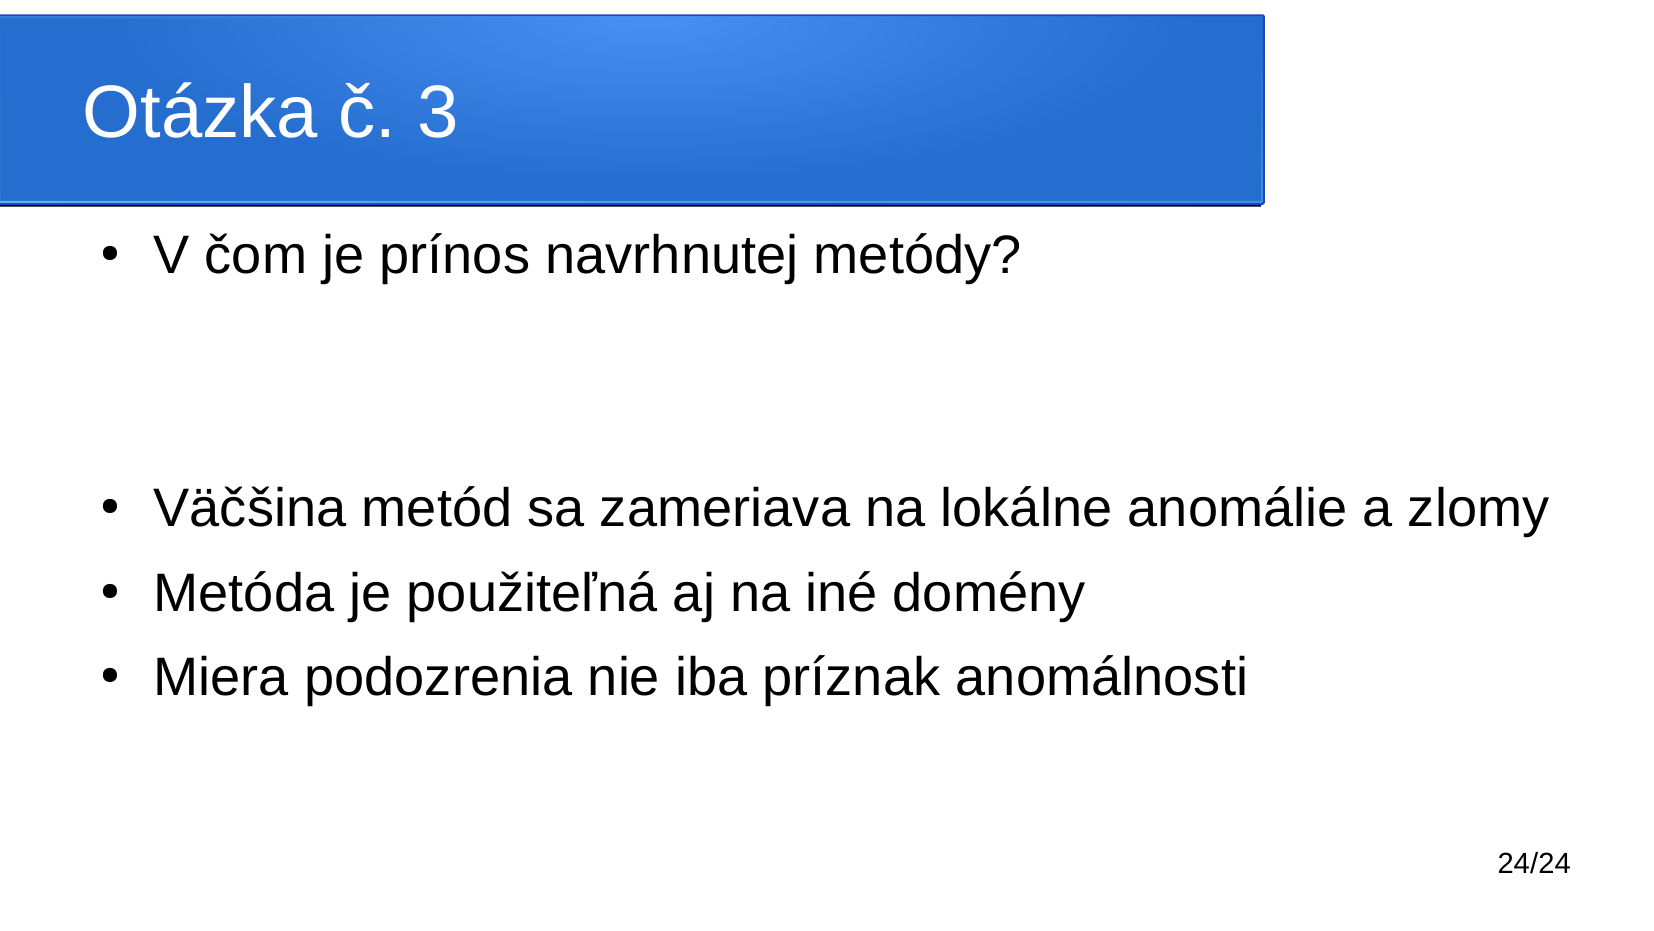

# Otázka č. 3
V čom je prínos navrhnutej metódy?
Väčšina metód sa zameriava na lokálne anomálie a zlomy
Metóda je použiteľná aj na iné domény
Miera podozrenia nie iba príznak anomálnosti
24